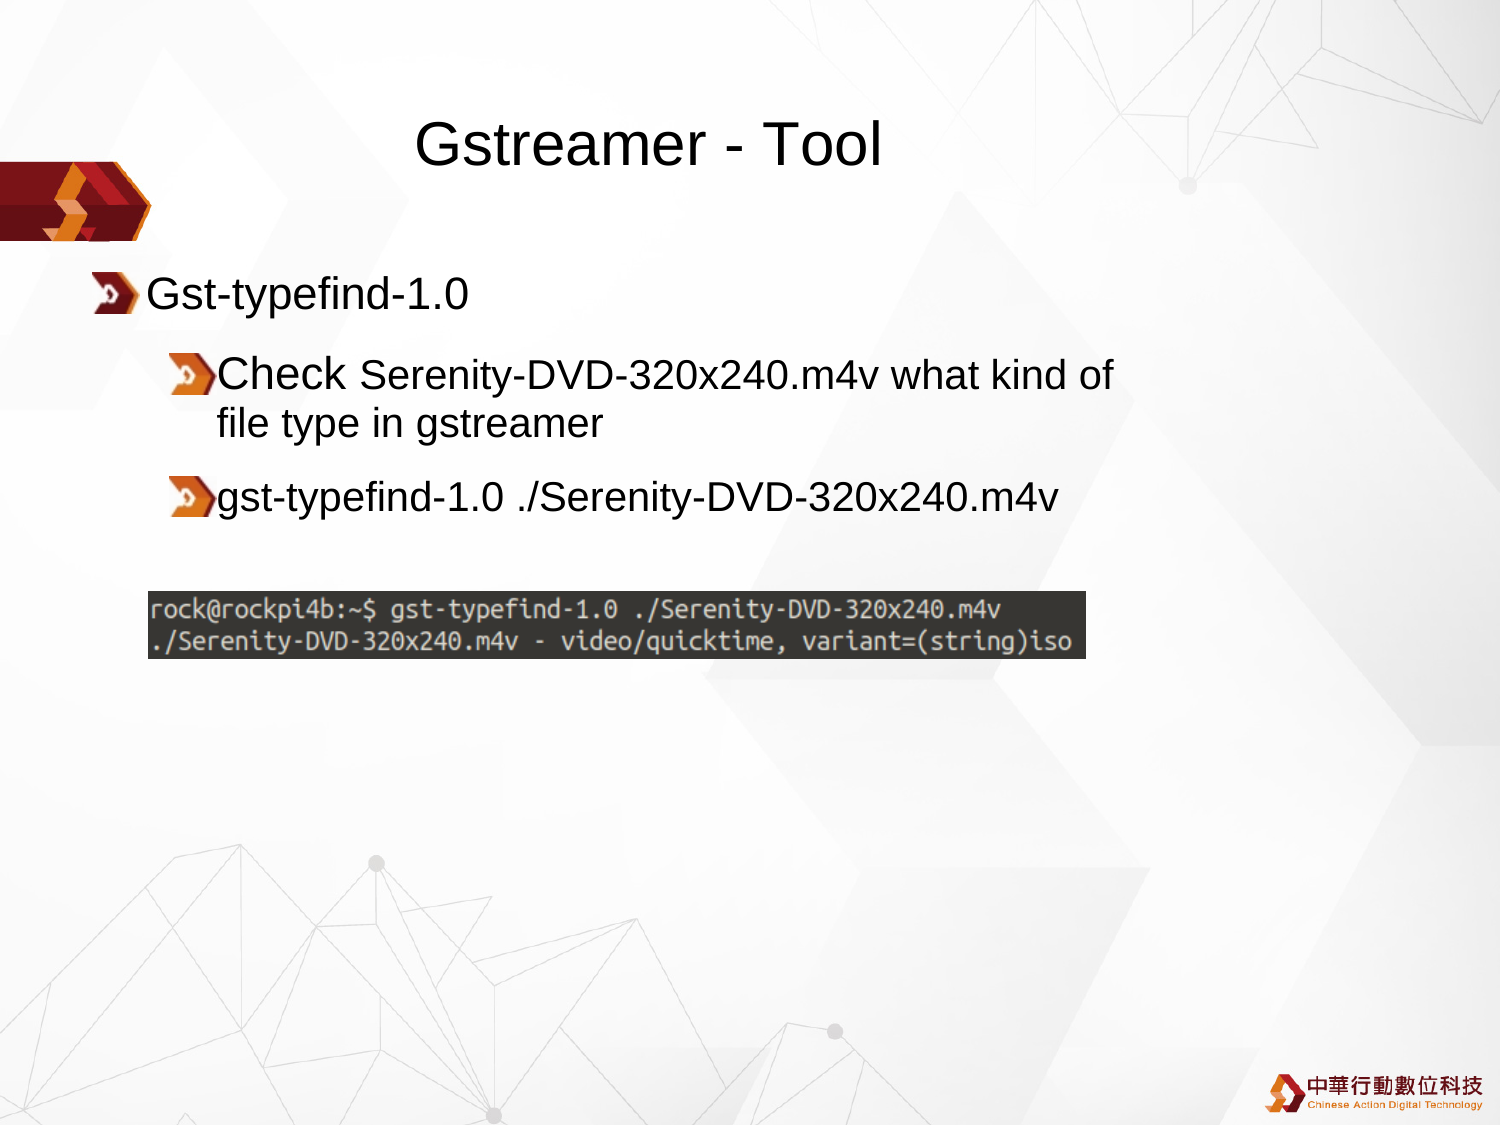

# Gstreamer - Tool
Gst-typefind-1.0
Check Serenity-DVD-320x240.m4v what kind of file type in gstreamer
gst-typefind-1.0 ./Serenity-DVD-320x240.m4v